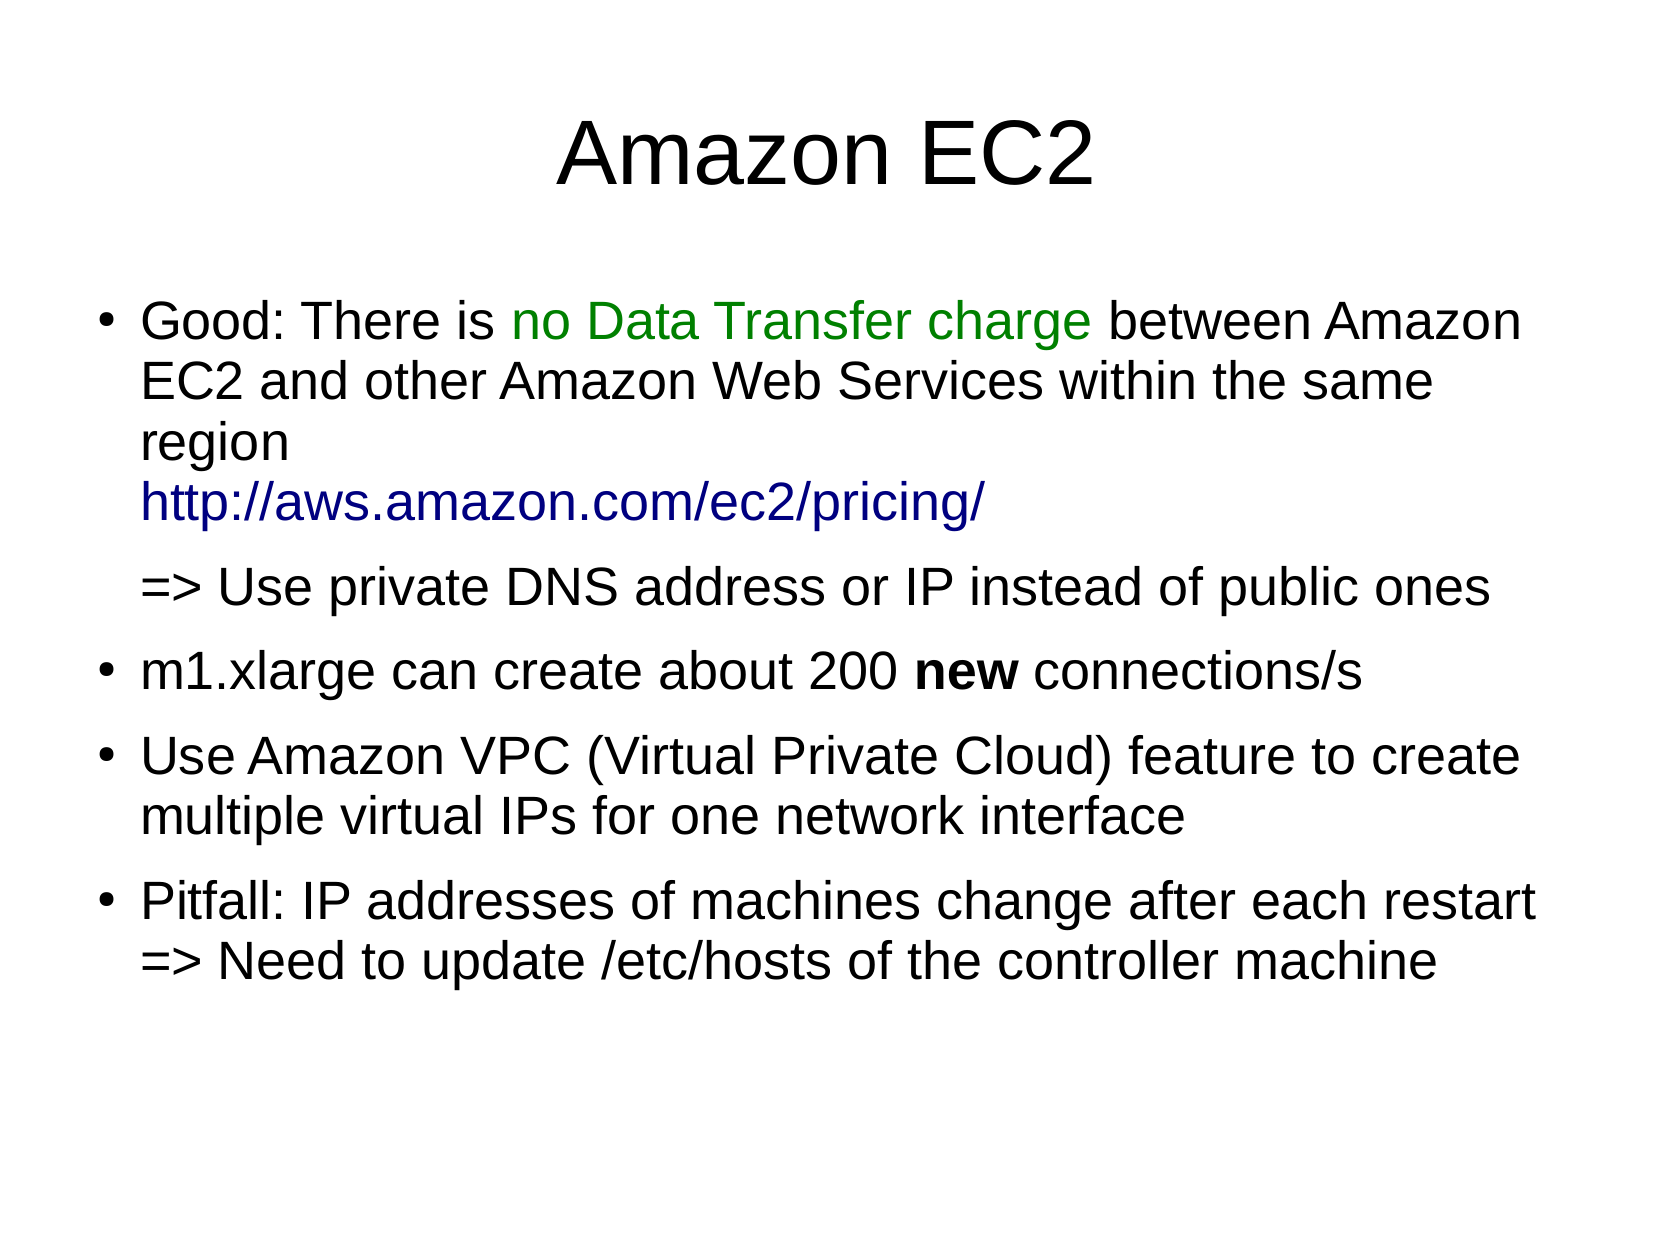

# Amazon EC2
Good: There is no Data Transfer charge between Amazon EC2 and other Amazon Web Services within the same region
http://aws.amazon.com/ec2/pricing/
=> Use private DNS address or IP instead of public ones
m1.xlarge can create about 200 new connections/s
Use Amazon VPC (Virtual Private Cloud) feature to create multiple virtual IPs for one network interface
Pitfall: IP addresses of machines change after each restart => Need to update /etc/hosts of the controller machine